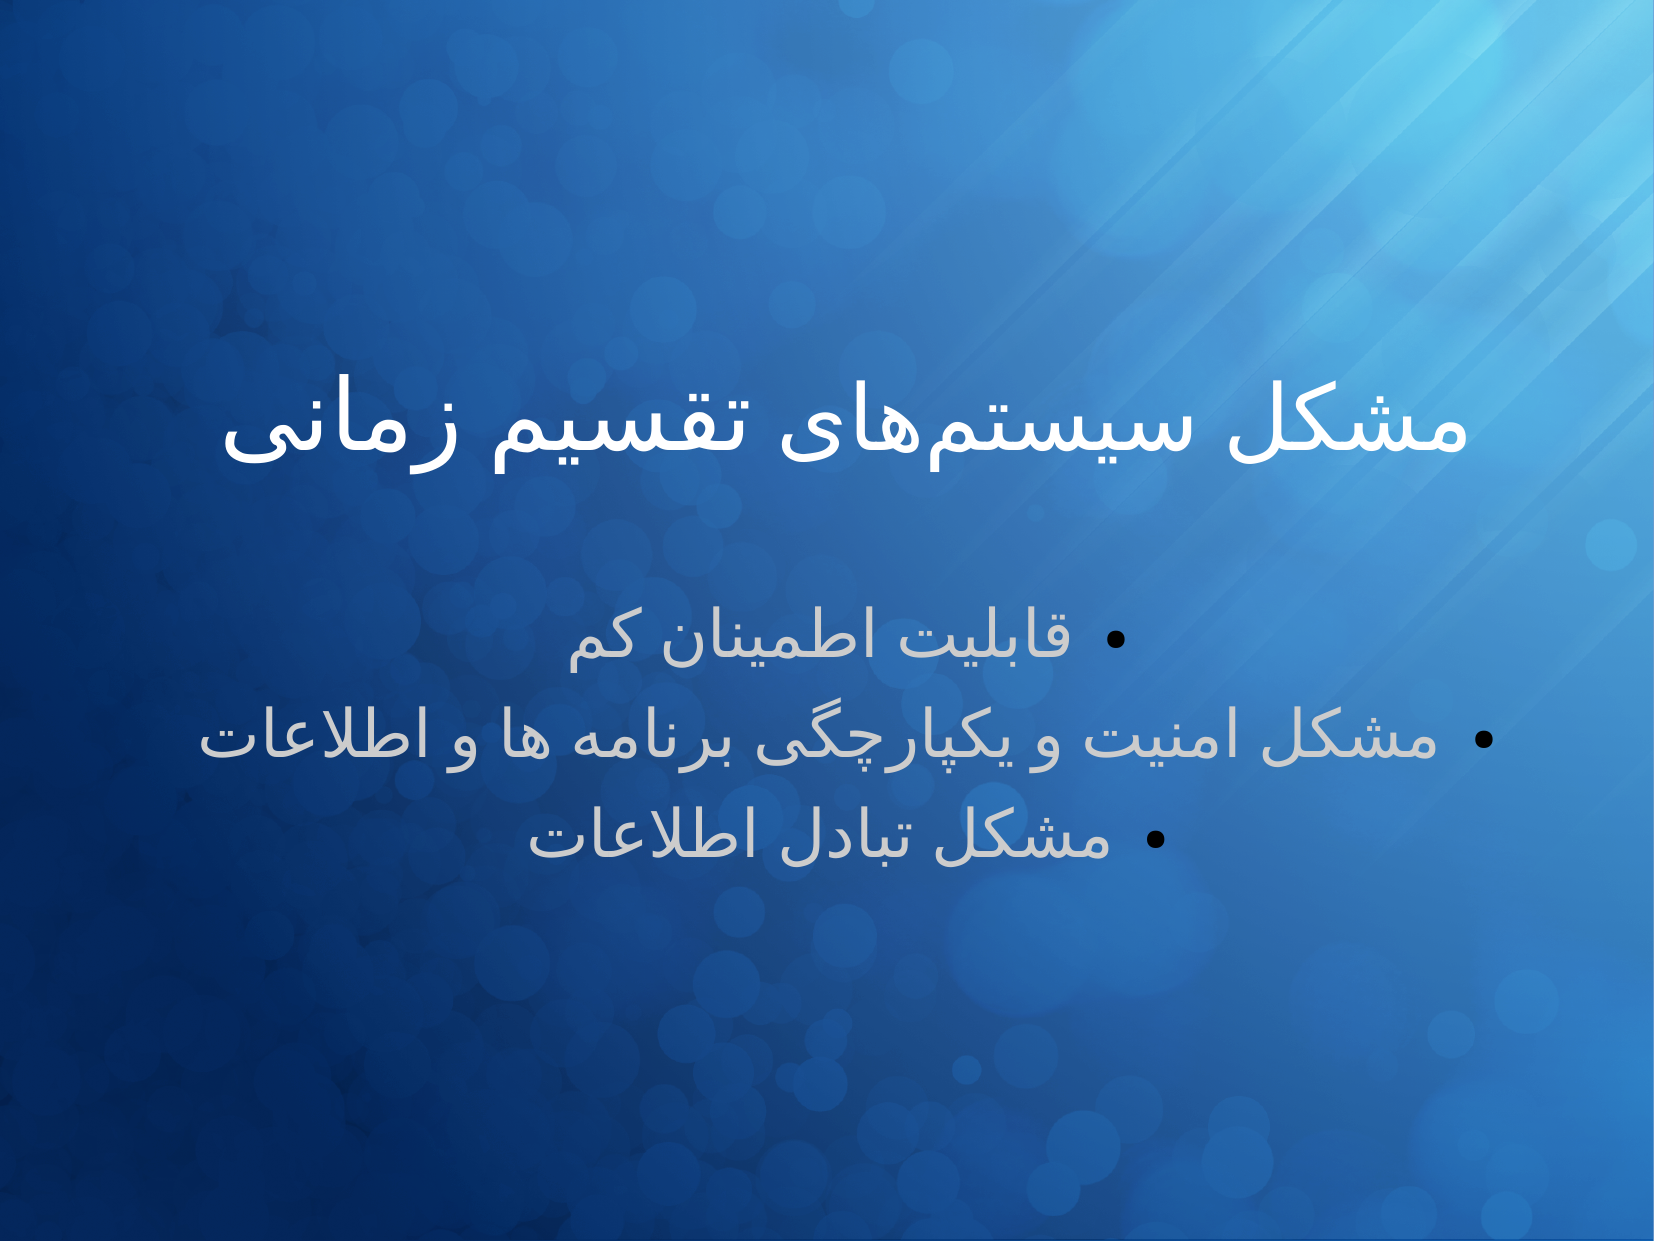

مشکل سیستم‌های تقسیم زمانی
# قابلیت اطمینان کم
 مشکل امنیت و یکپارچگی برنامه ها و اطلاعات
 مشکل تبادل اطلاعات